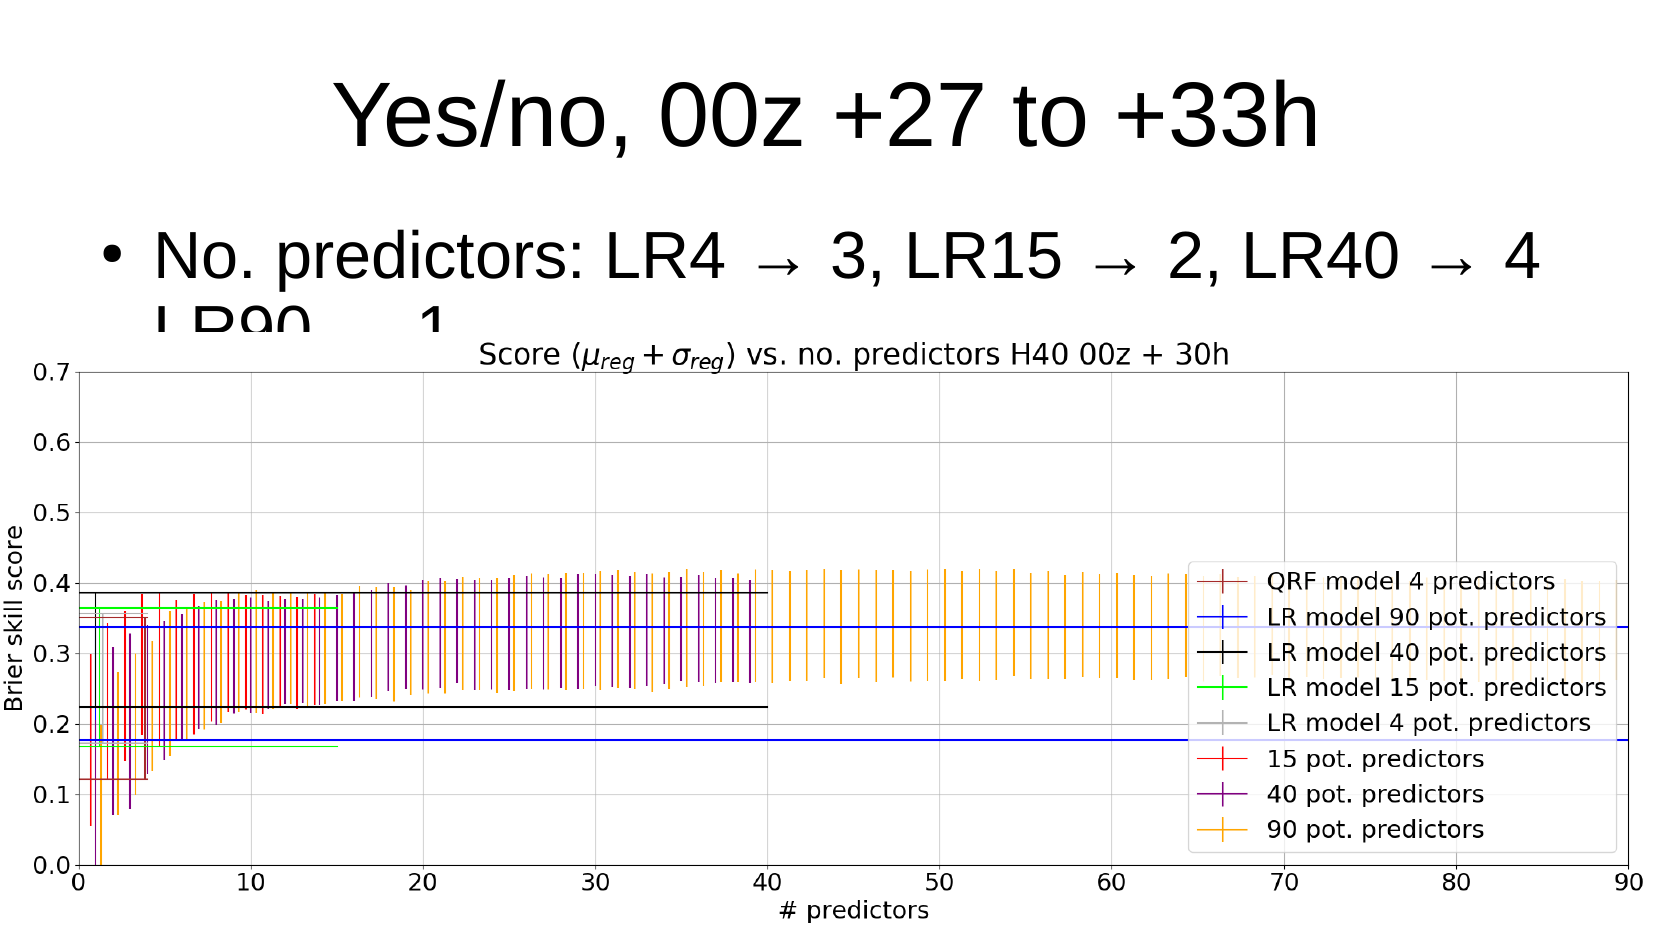

# Yes/no, 00z +27 to +33h
No. predictors: LR4 → 3, LR15 → 2, LR40 → 4 LR90 → 1